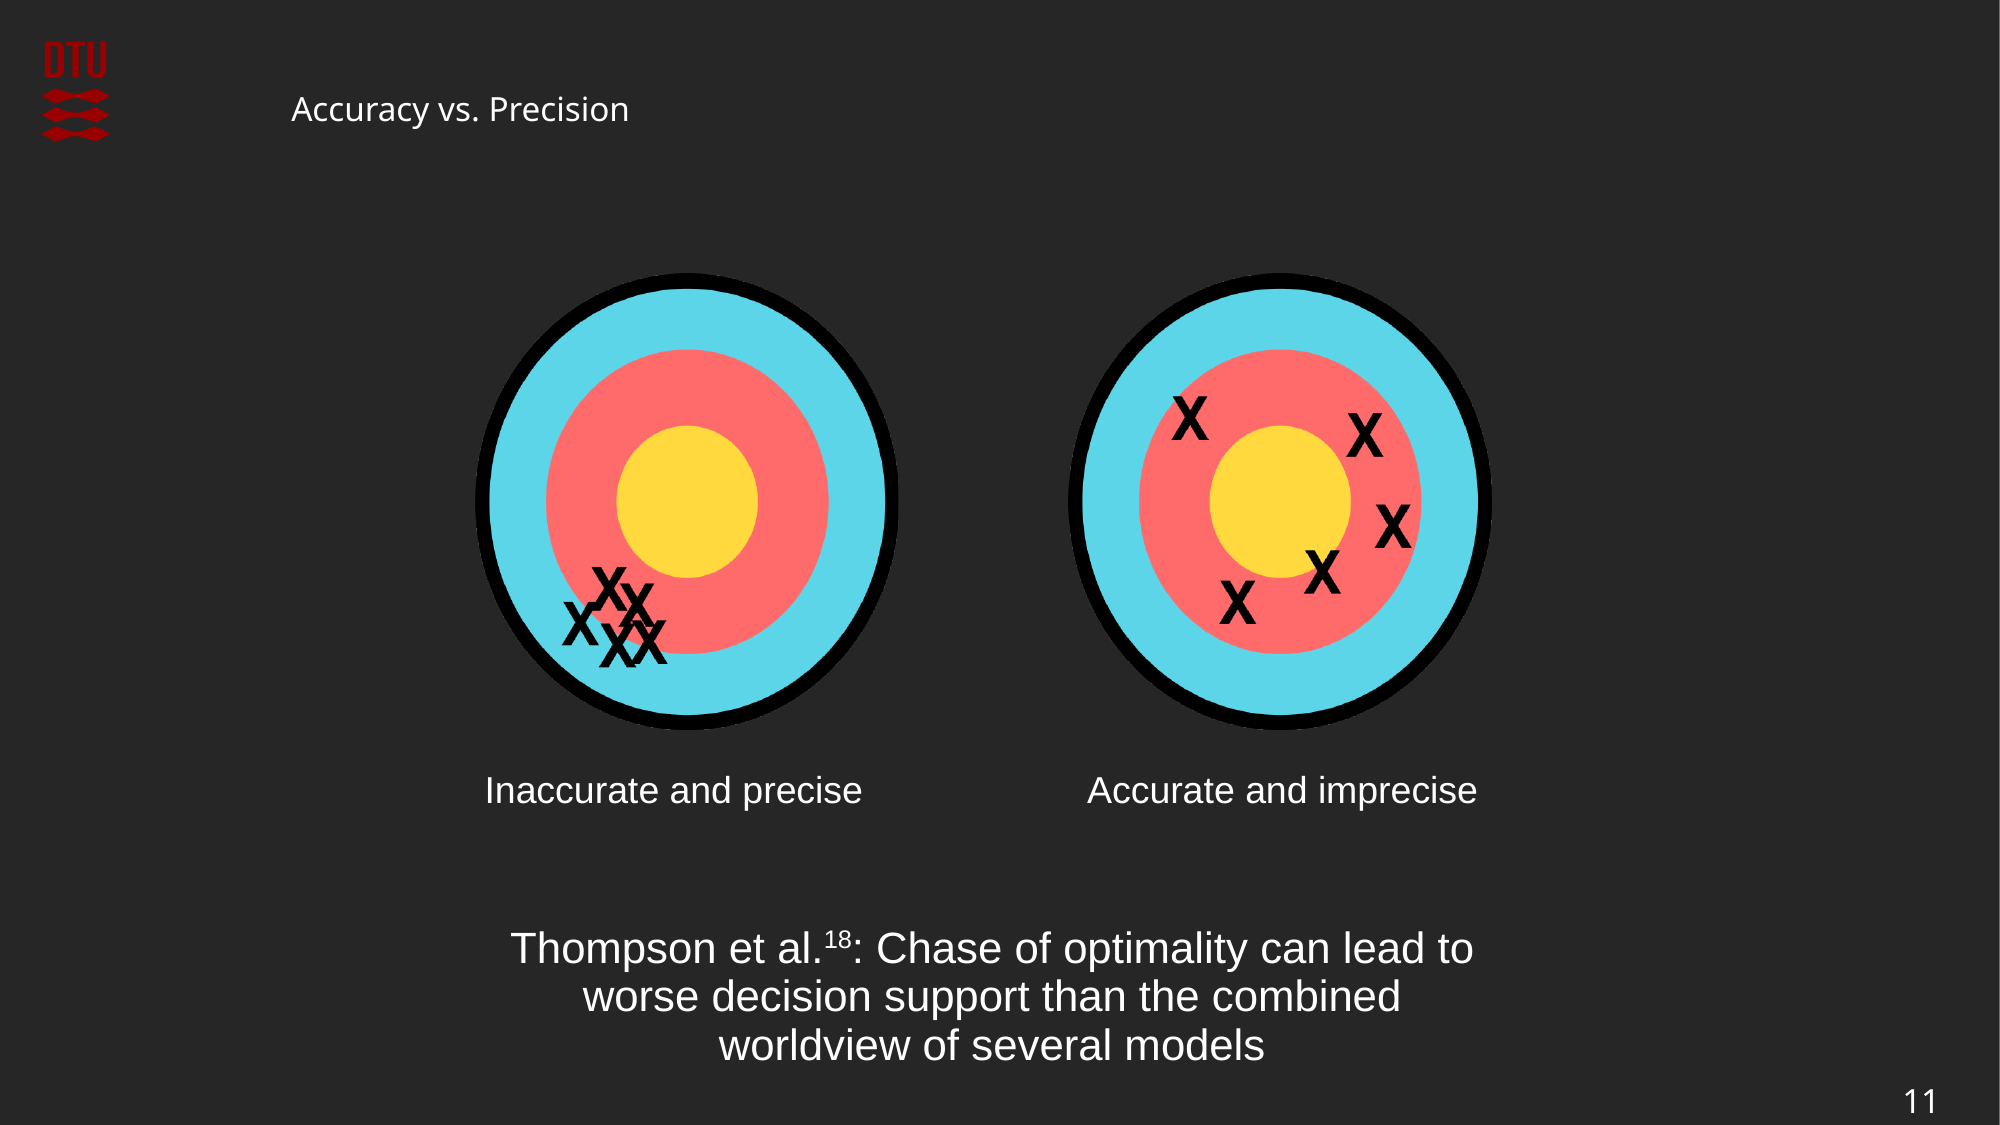

# Accuracy vs. Precision
Accurate and imprecise
Inaccurate and precise
Thompson et al.18: Chase of optimality can lead to worse decision support than the combined worldview of several models
11